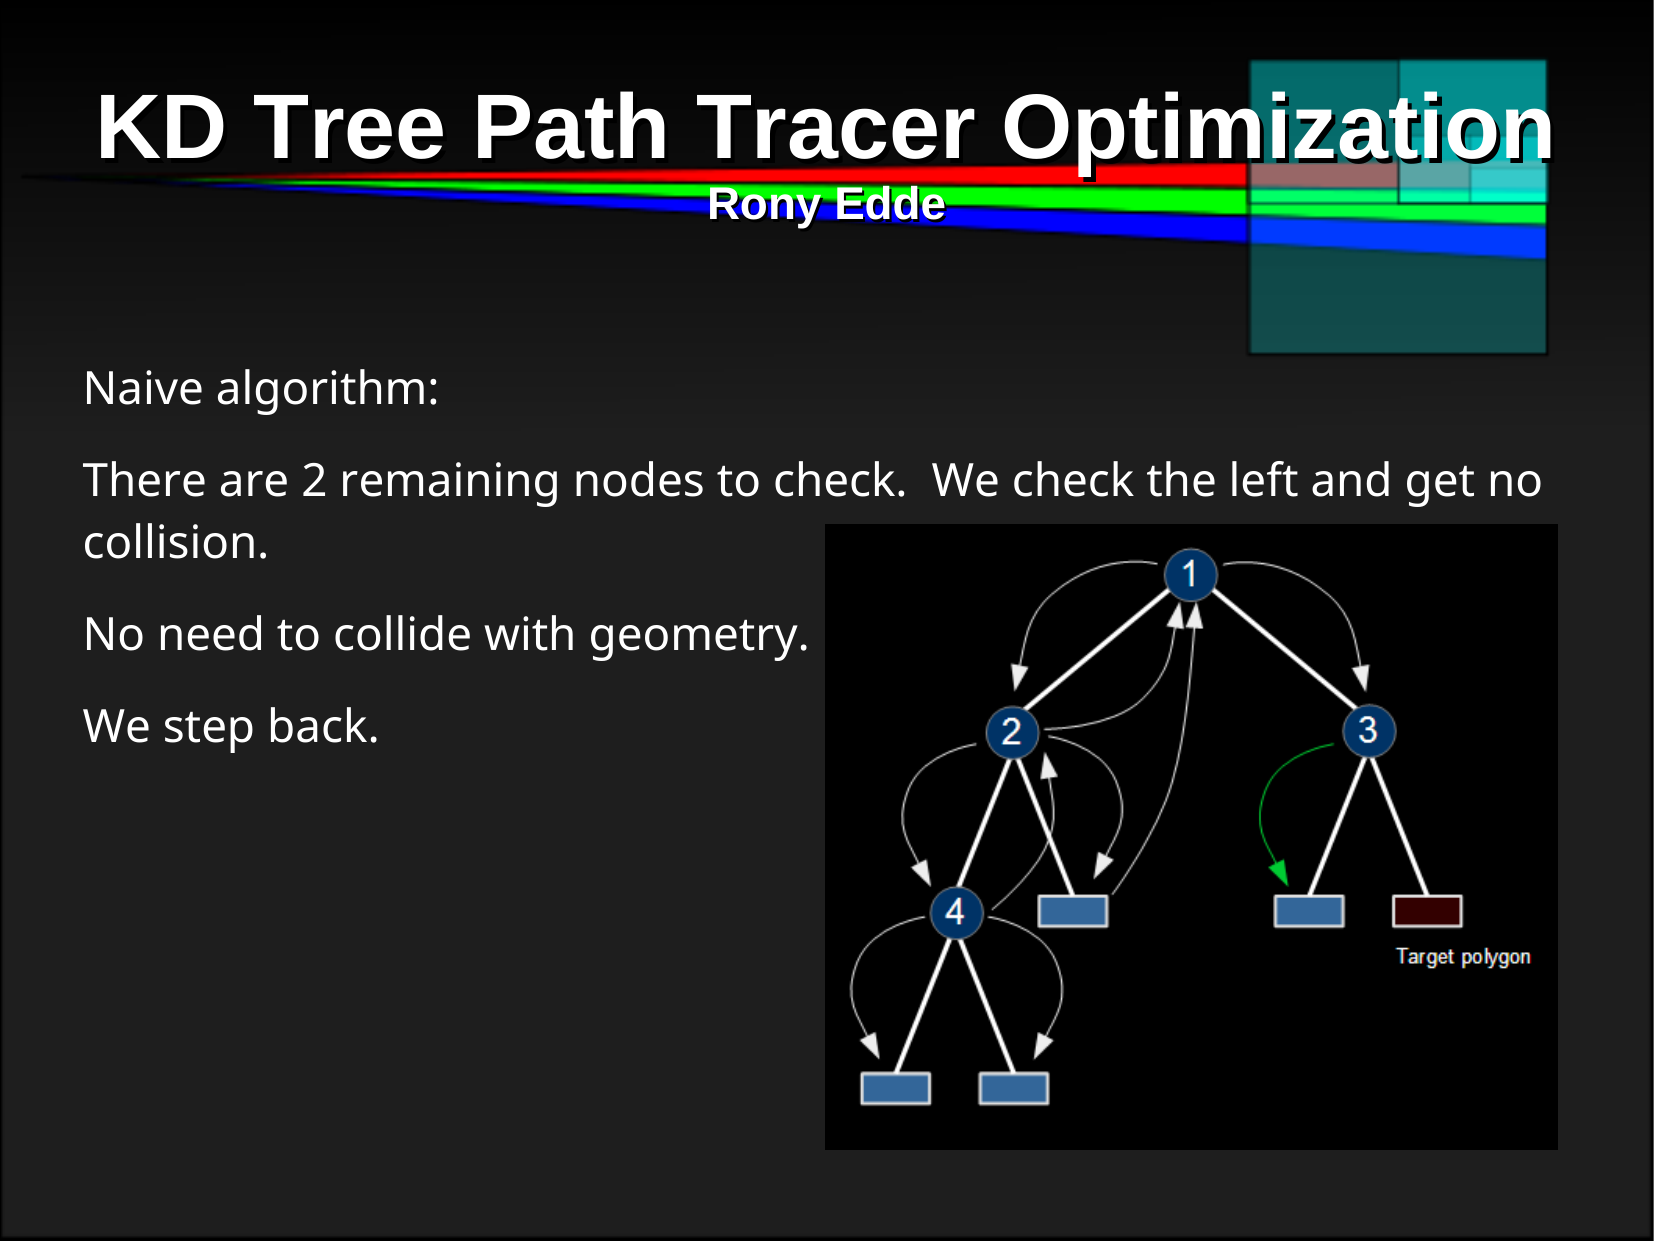

KD Tree Path Tracer Optimization
Rony Edde
# Naive algorithm:
There are 2 remaining nodes to check. We check the left and get no collision.
No need to collide with geometry.
We step back.